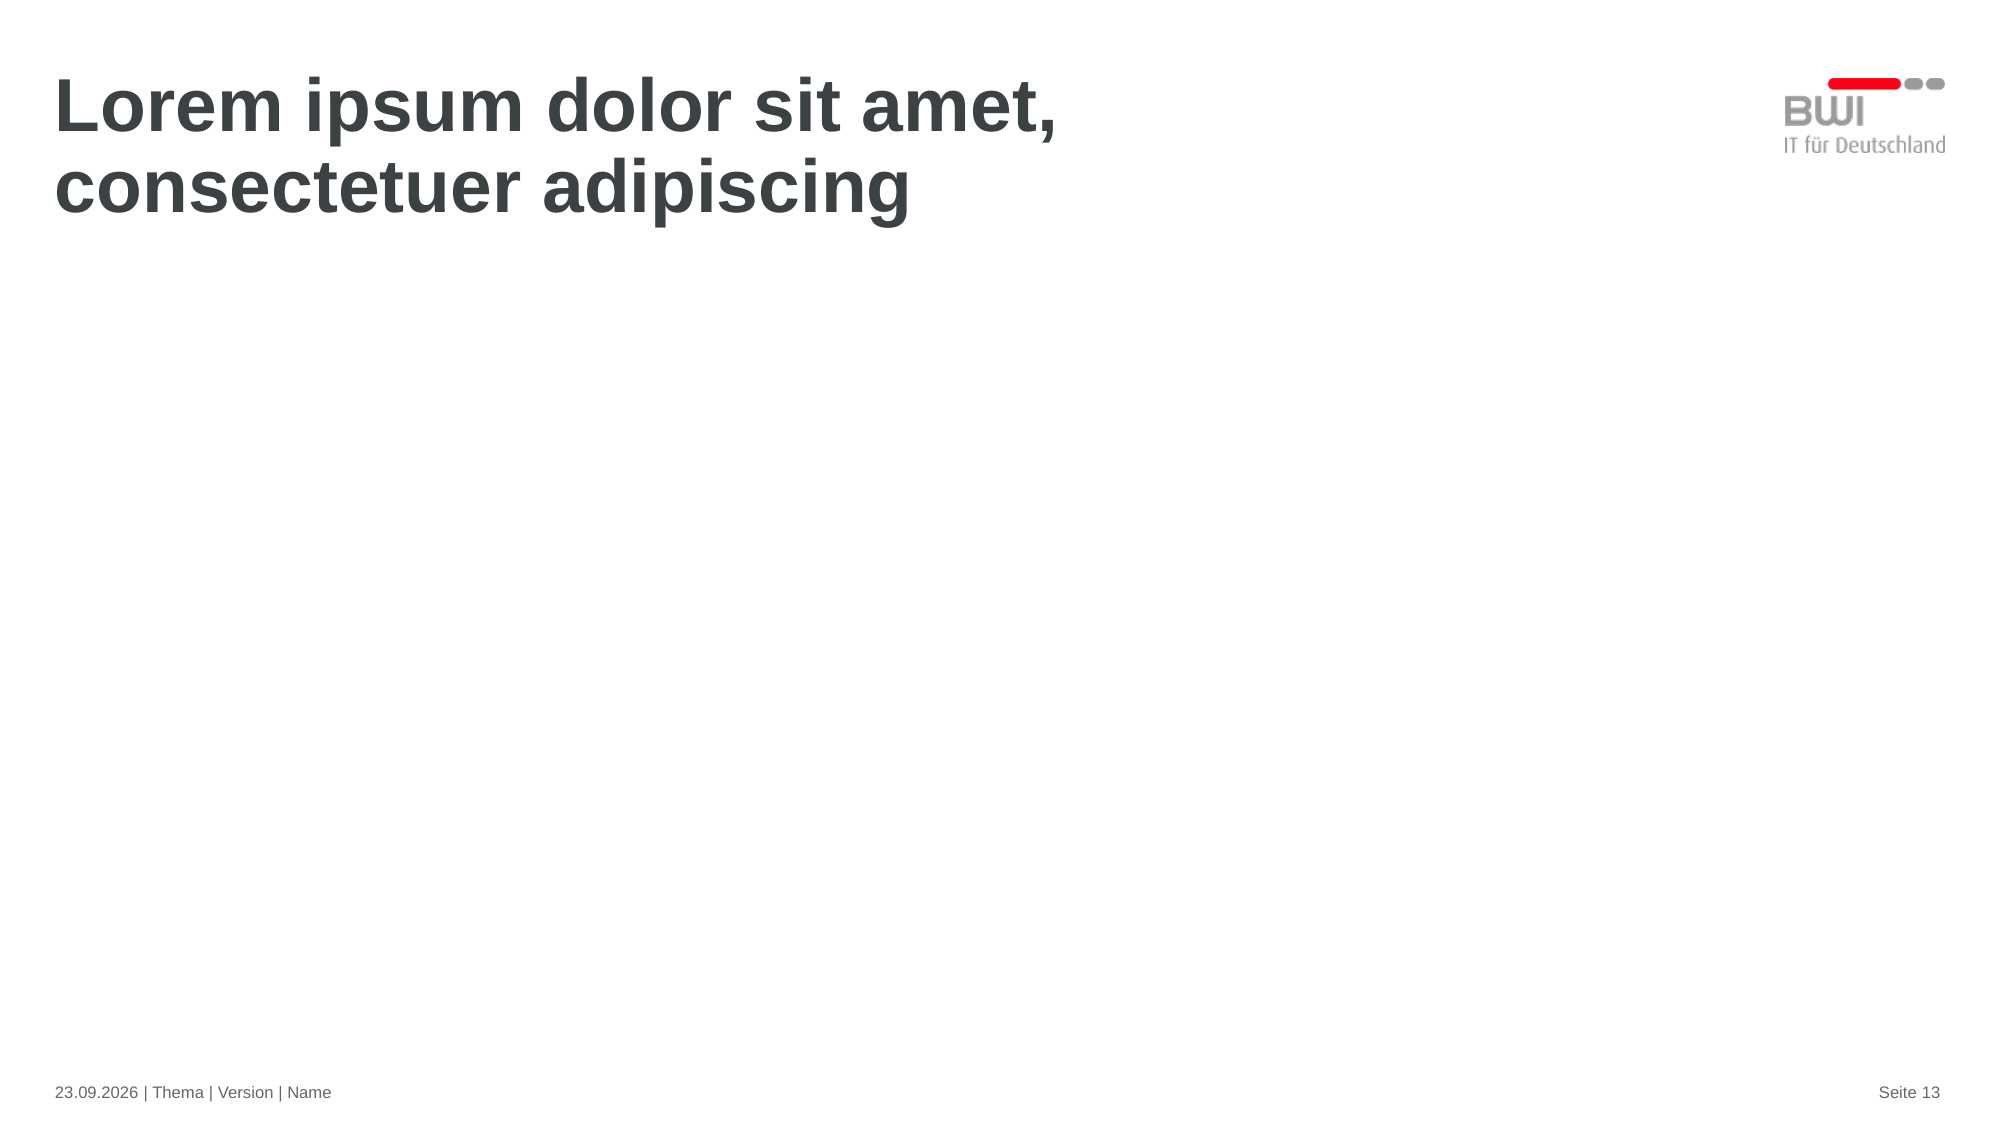

# Lorem ipsum dolor sit amet, consectetuer adipiscing
| Thema | Version | Name
Seite